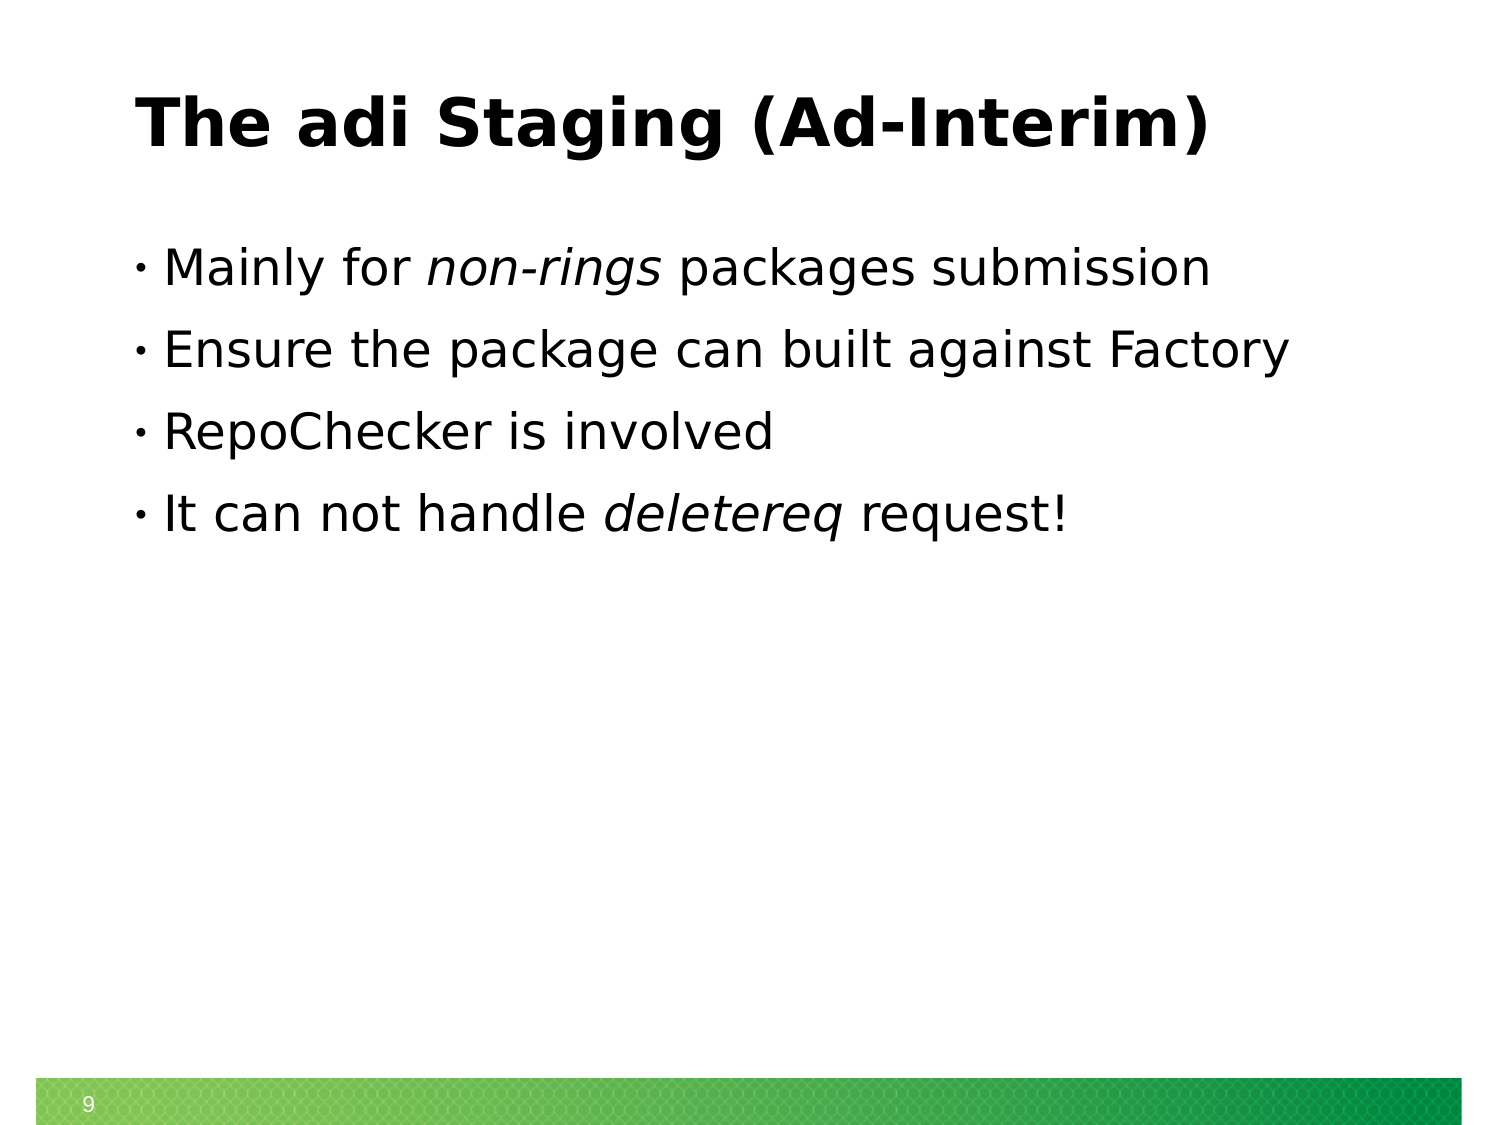

# The adi Staging (Ad-Interim)
Mainly for non-rings packages submission
Ensure the package can built against Factory
RepoChecker is involved
It can not handle deletereq request!